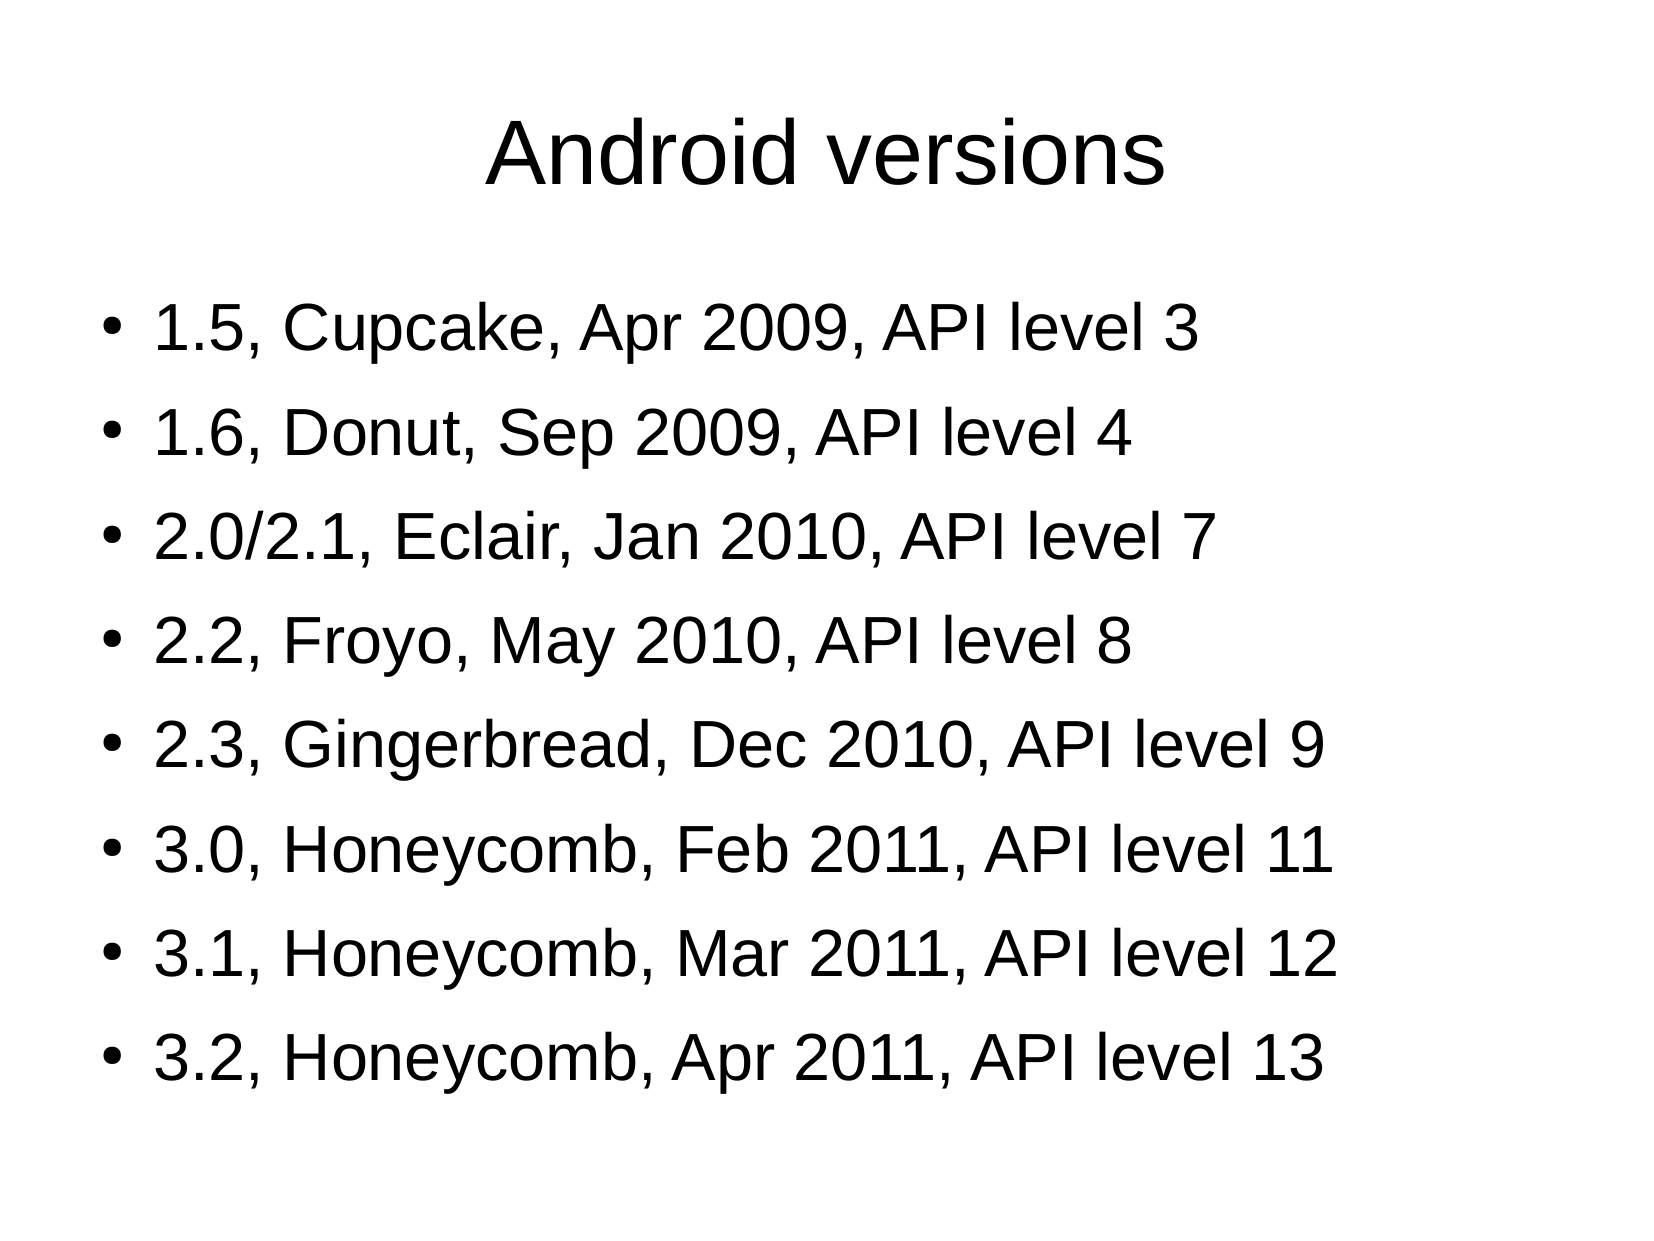

# Android versions
1.5, Cupcake, Apr 2009, API level 3
1.6, Donut, Sep 2009, API level 4
2.0/2.1, Eclair, Jan 2010, API level 7
2.2, Froyo, May 2010, API level 8
2.3, Gingerbread, Dec 2010, API level 9
3.0, Honeycomb, Feb 2011, API level 11
3.1, Honeycomb, Mar 2011, API level 12
3.2, Honeycomb, Apr 2011, API level 13